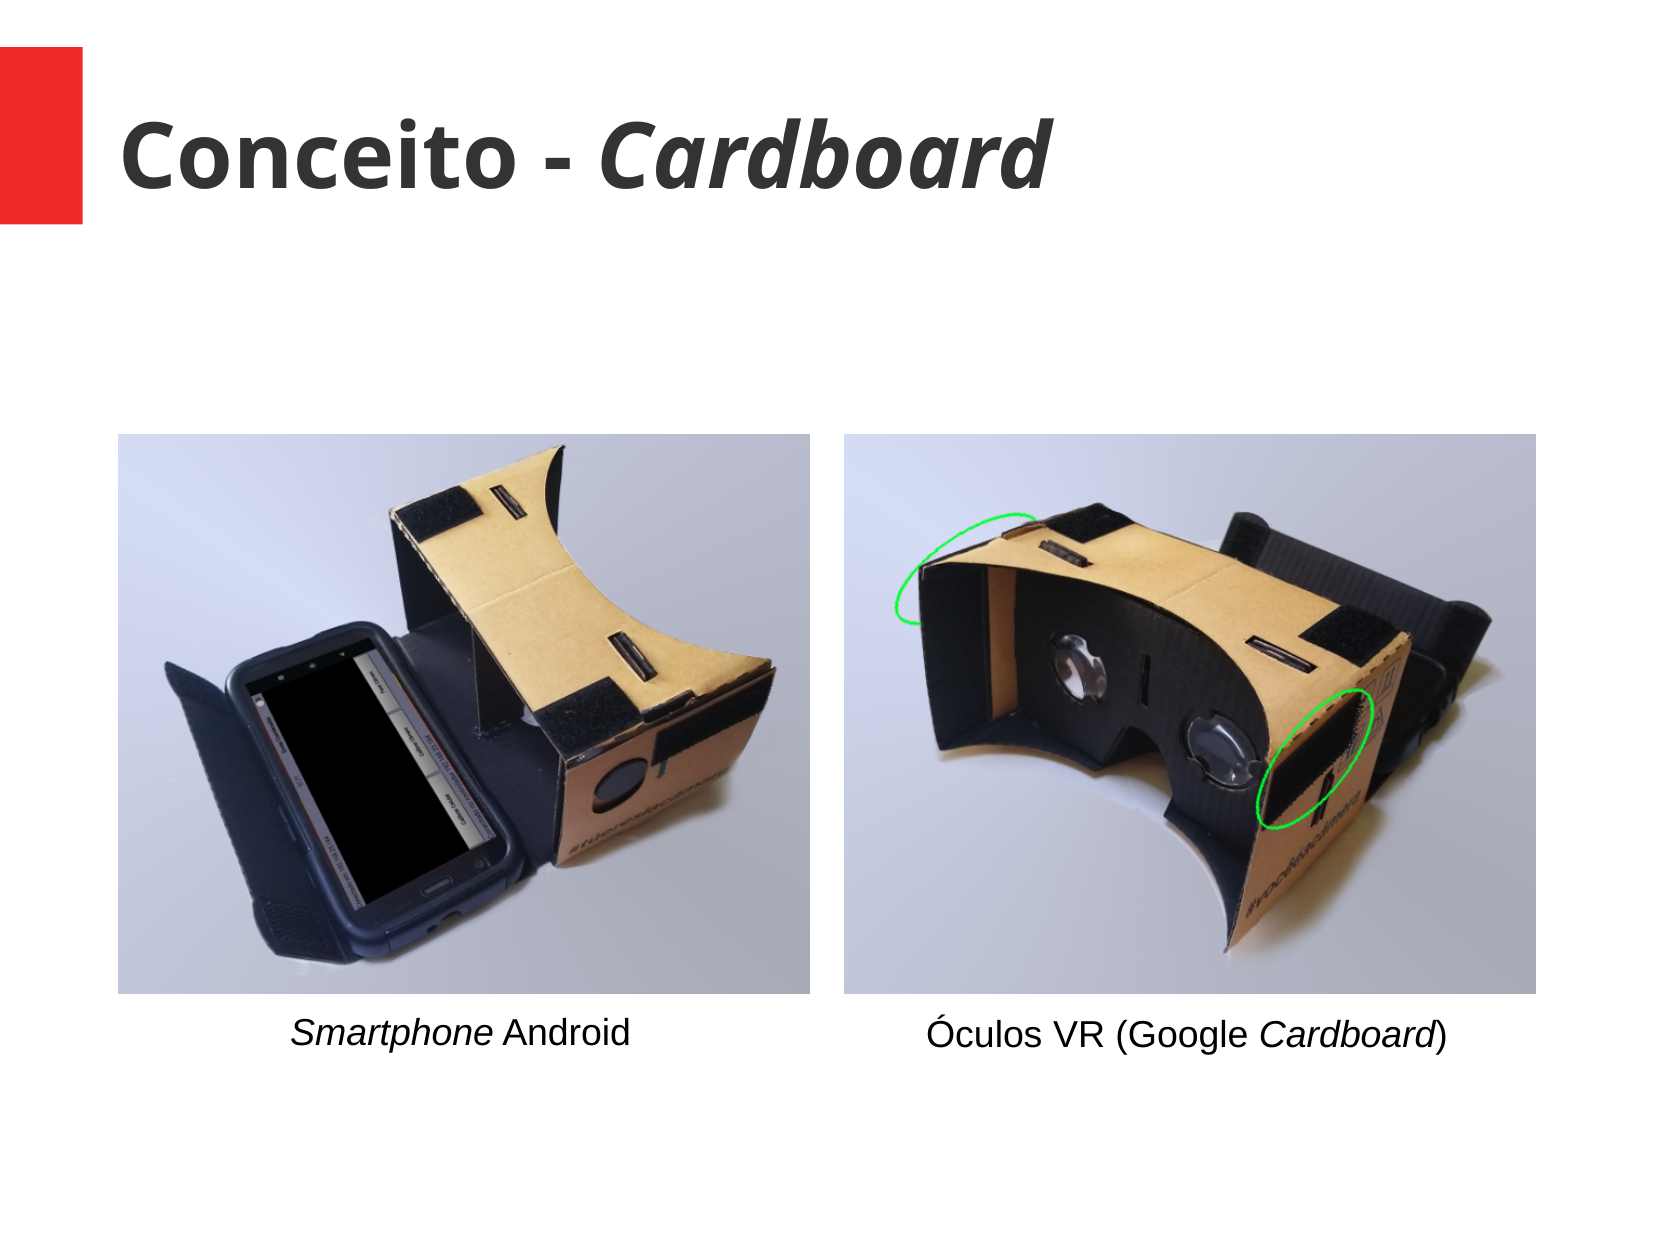

# Conceito - Cardboard
Smartphone Android
Óculos VR (Google Cardboard)